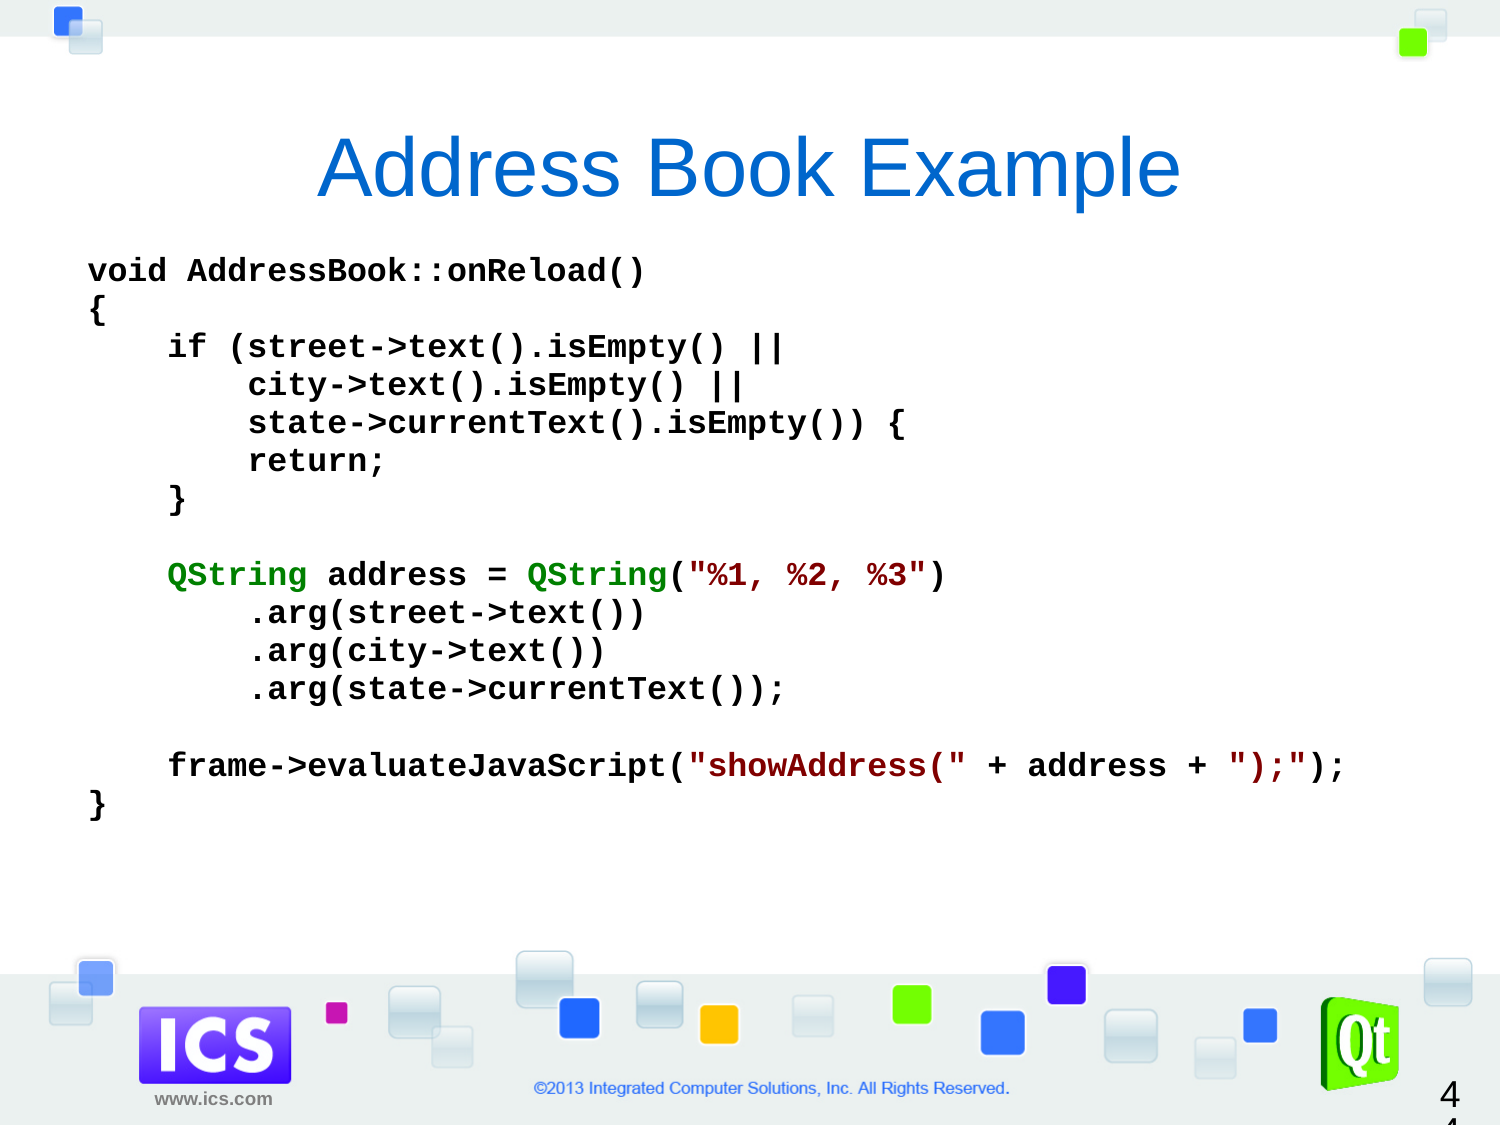

# Address Book Example
void AddressBook::onReload()
{
 if (street->text().isEmpty() ||
 city->text().isEmpty() ||
 state->currentText().isEmpty()) {
 return;
 }
 QString address = QString("%1, %2, %3")
 .arg(street->text())
 .arg(city->text())
 .arg(state->currentText());
 frame->evaluateJavaScript("showAddress(" + address + ");");
}